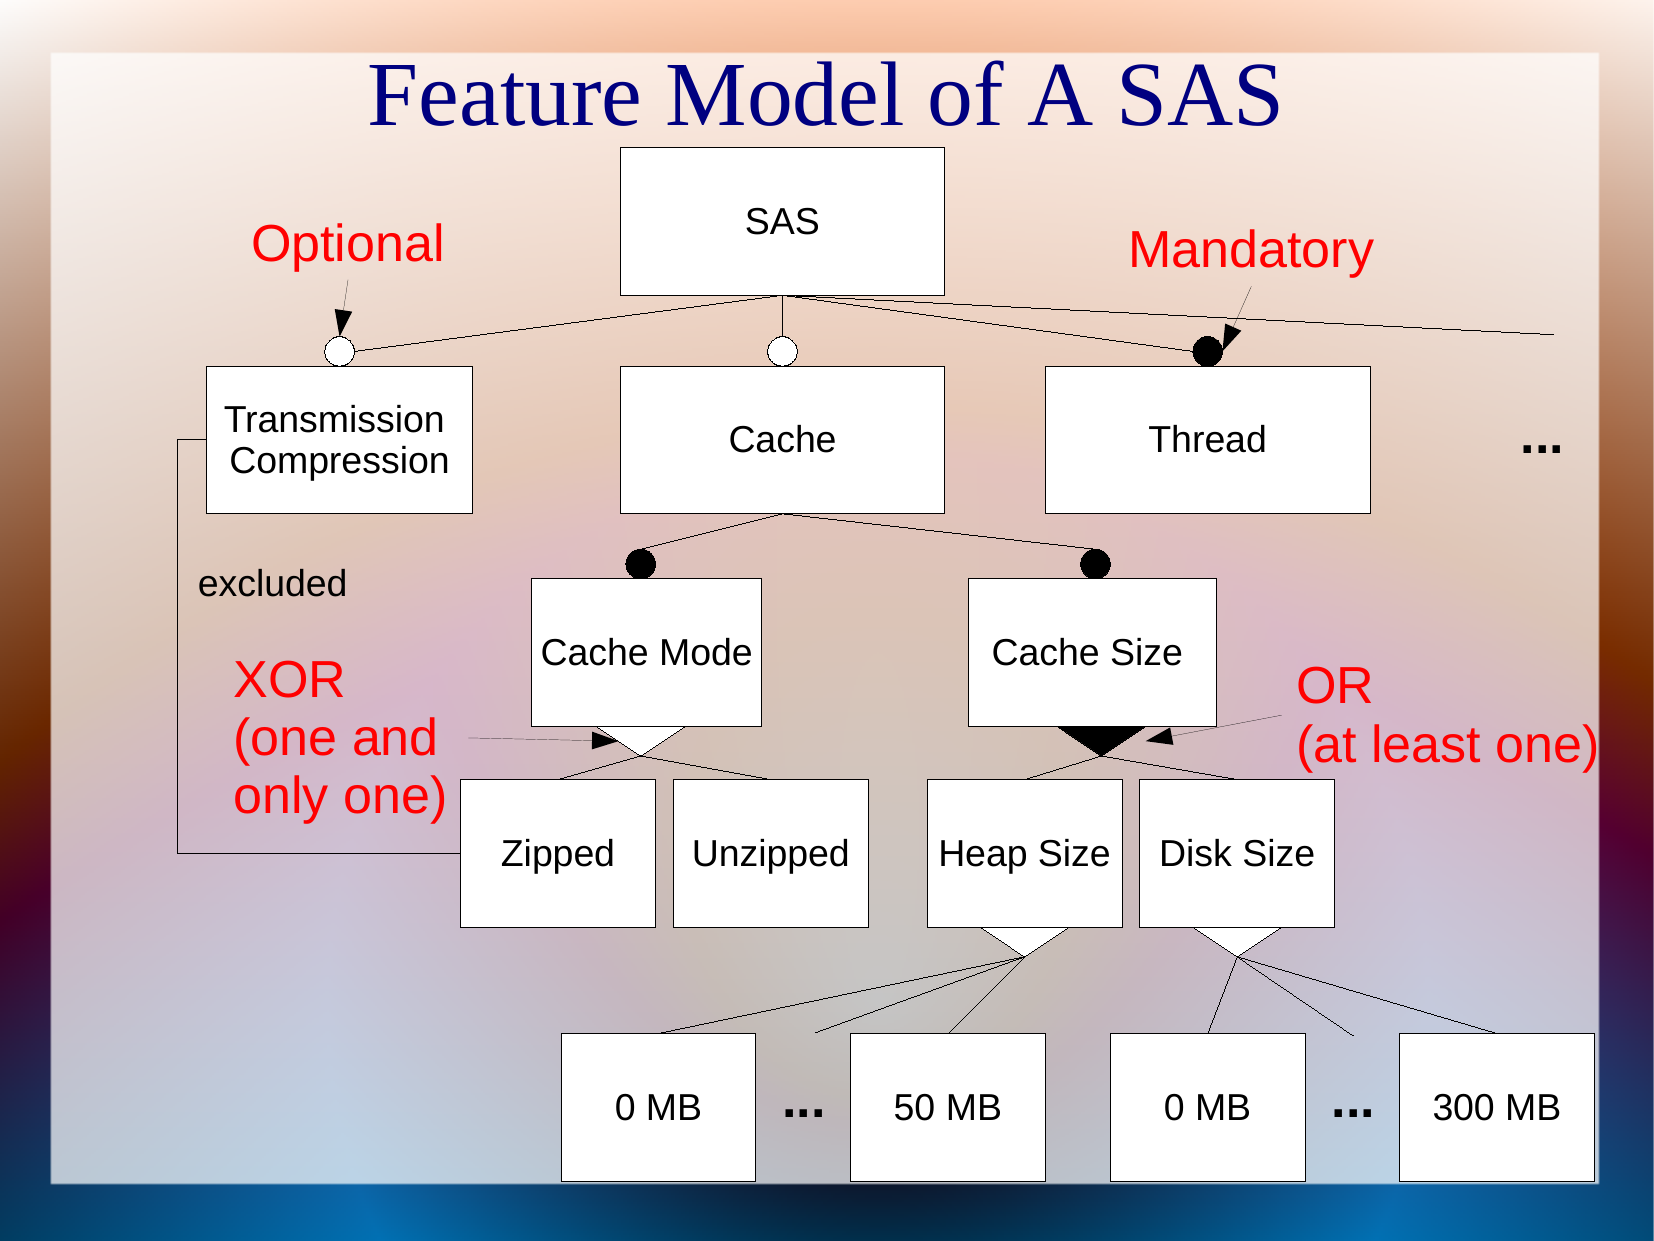

# Feature Model of A SAS
SAS
Optional
Mandatory
Transmission
Compression
Cache
Thread
...
excluded
Cache Mode
Cache Size
XOR
(one and
only one)
OR
(at least one)
Zipped
Unzipped
Heap Size
Disk Size
Cache
0 MB
Cache
50 MB
0 MB
300 MB
...
...
8